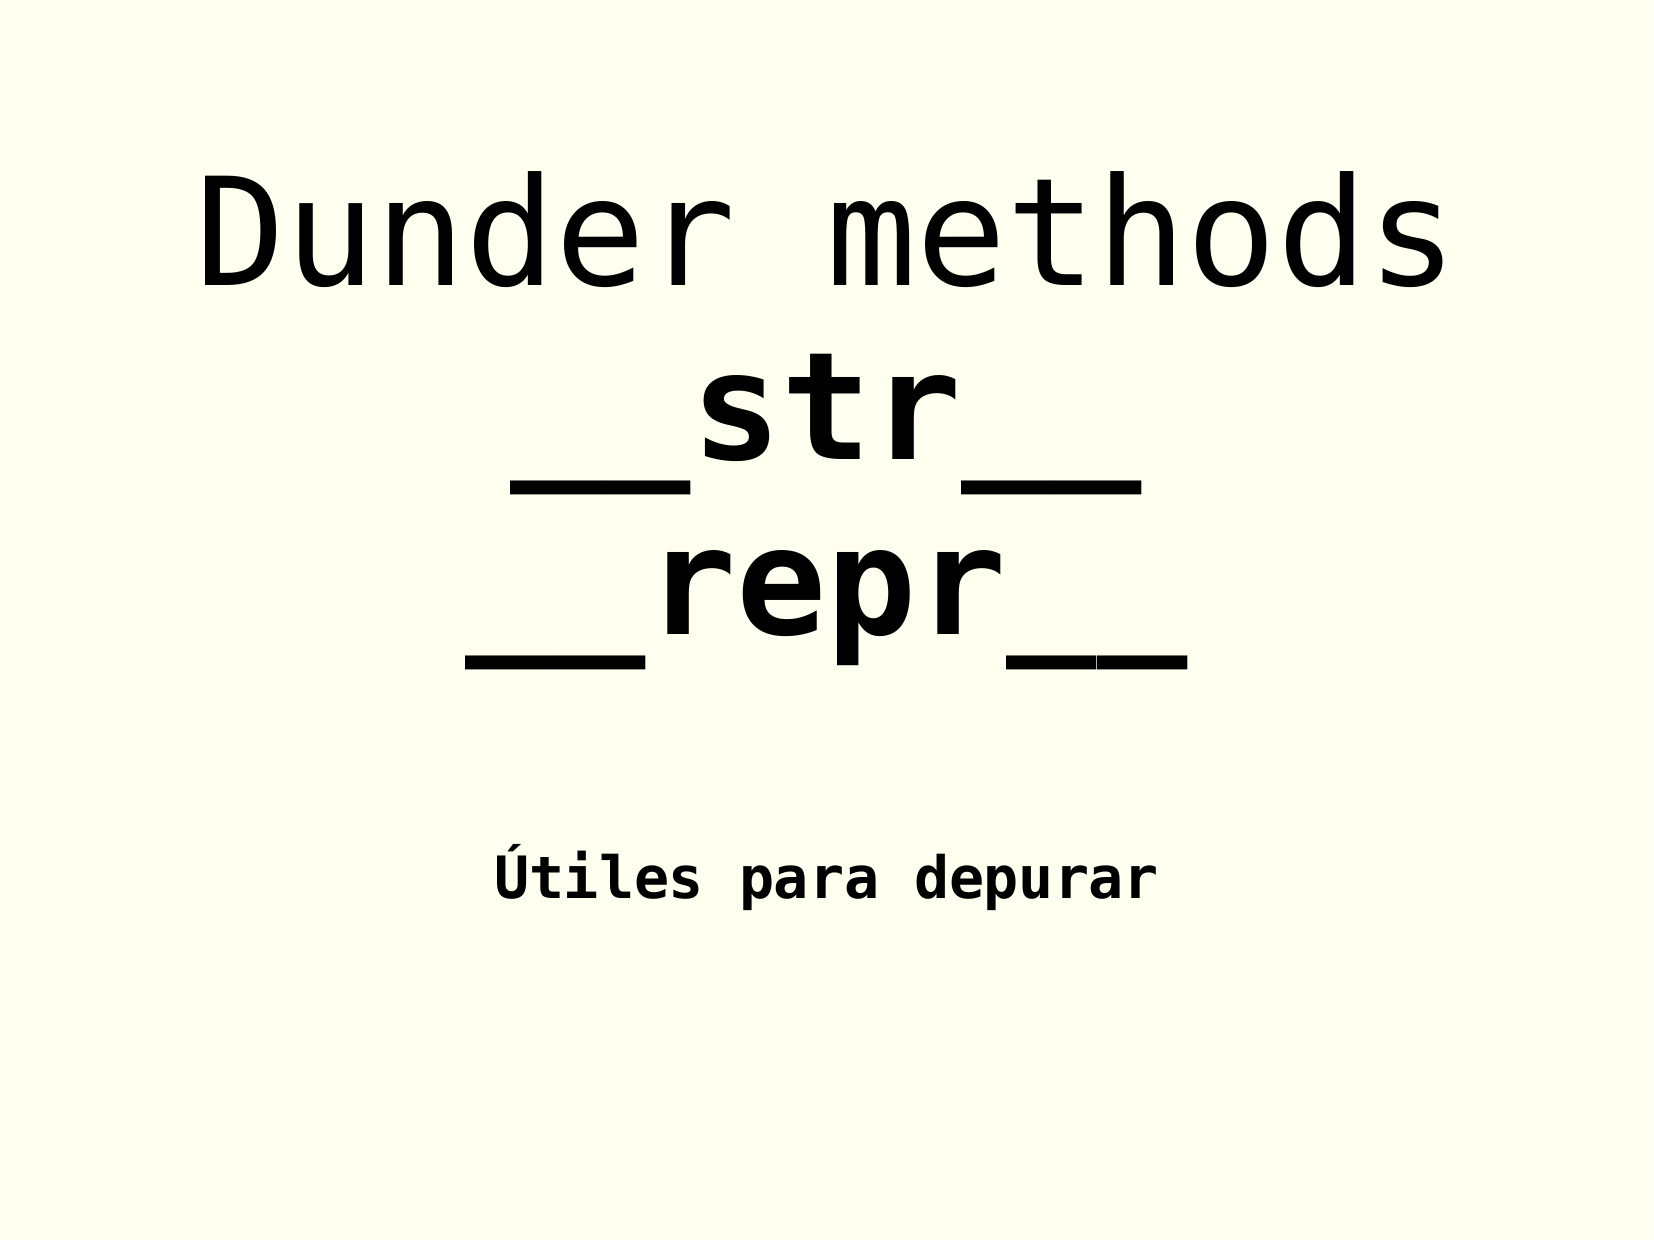

# Dunder methods
__str__
__repr__
Útiles para depurar